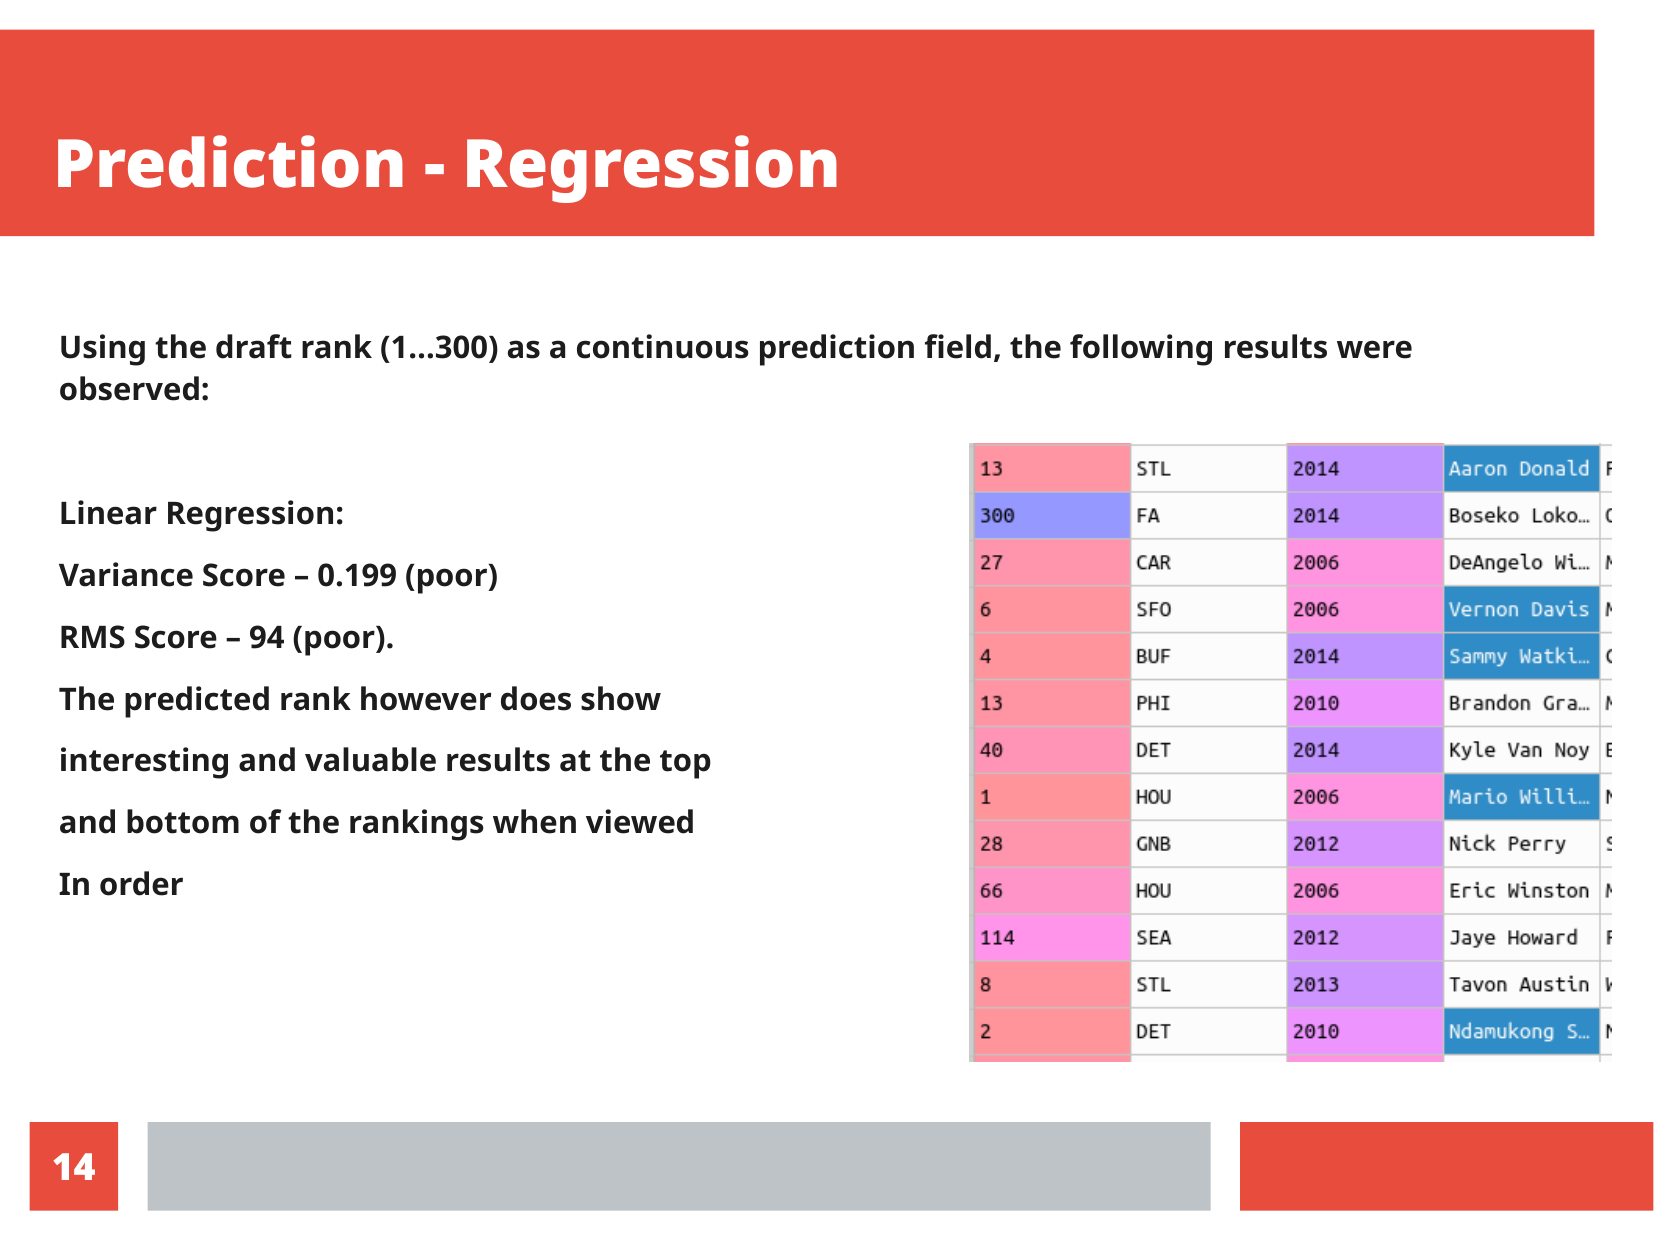

# Prediction - Regression
Using the draft rank (1…300) as a continuous prediction field, the following results were observed:
Linear Regression:
Variance Score – 0.199 (poor)
RMS Score – 94 (poor).
The predicted rank however does show
interesting and valuable results at the top
and bottom of the rankings when viewed
In order
14